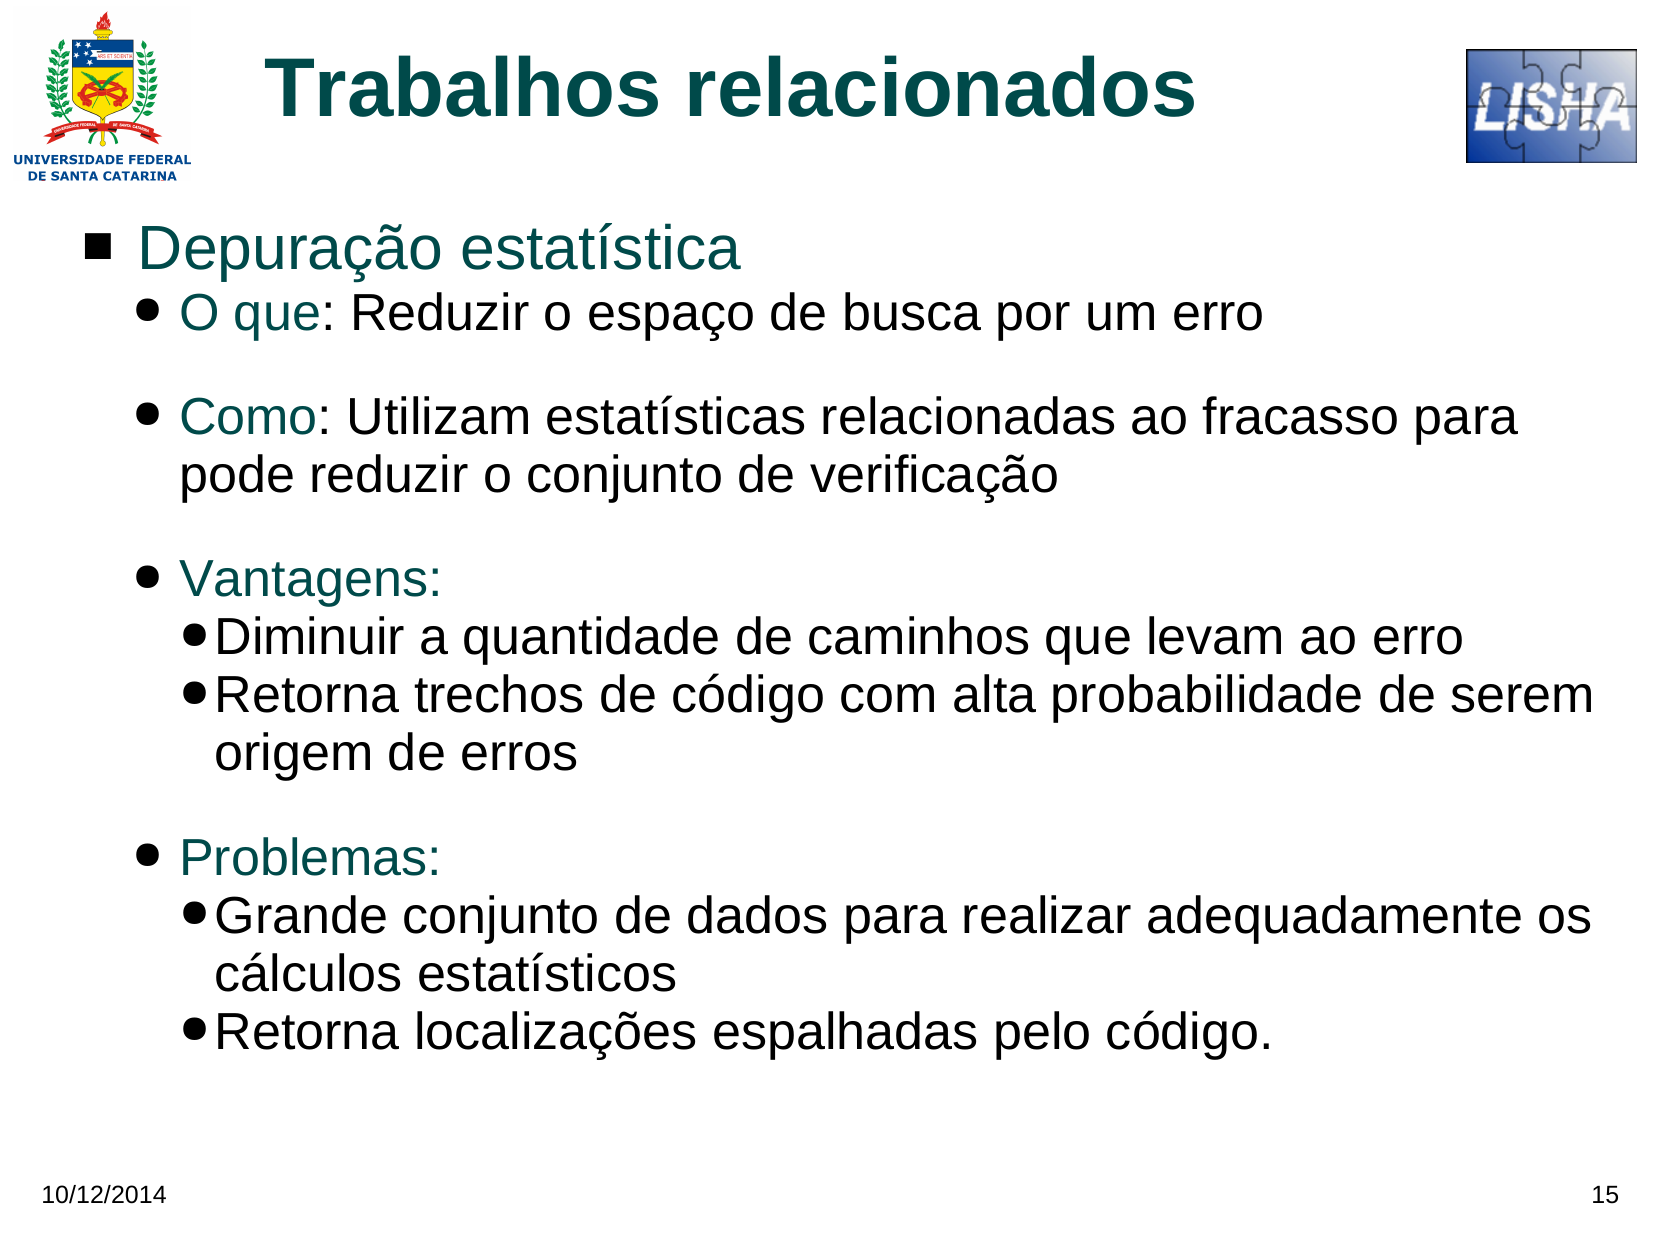

# Trabalhos relacionados
Depuração estatística
O que: Reduzir o espaço de busca por um erro
Como: Utilizam estatísticas relacionadas ao fracasso para pode reduzir o conjunto de verificação
Vantagens:
Diminuir a quantidade de caminhos que levam ao erro
Retorna trechos de código com alta probabilidade de serem origem de erros
Problemas:
Grande conjunto de dados para realizar adequadamente os cálculos estatísticos
Retorna localizações espalhadas pelo código.